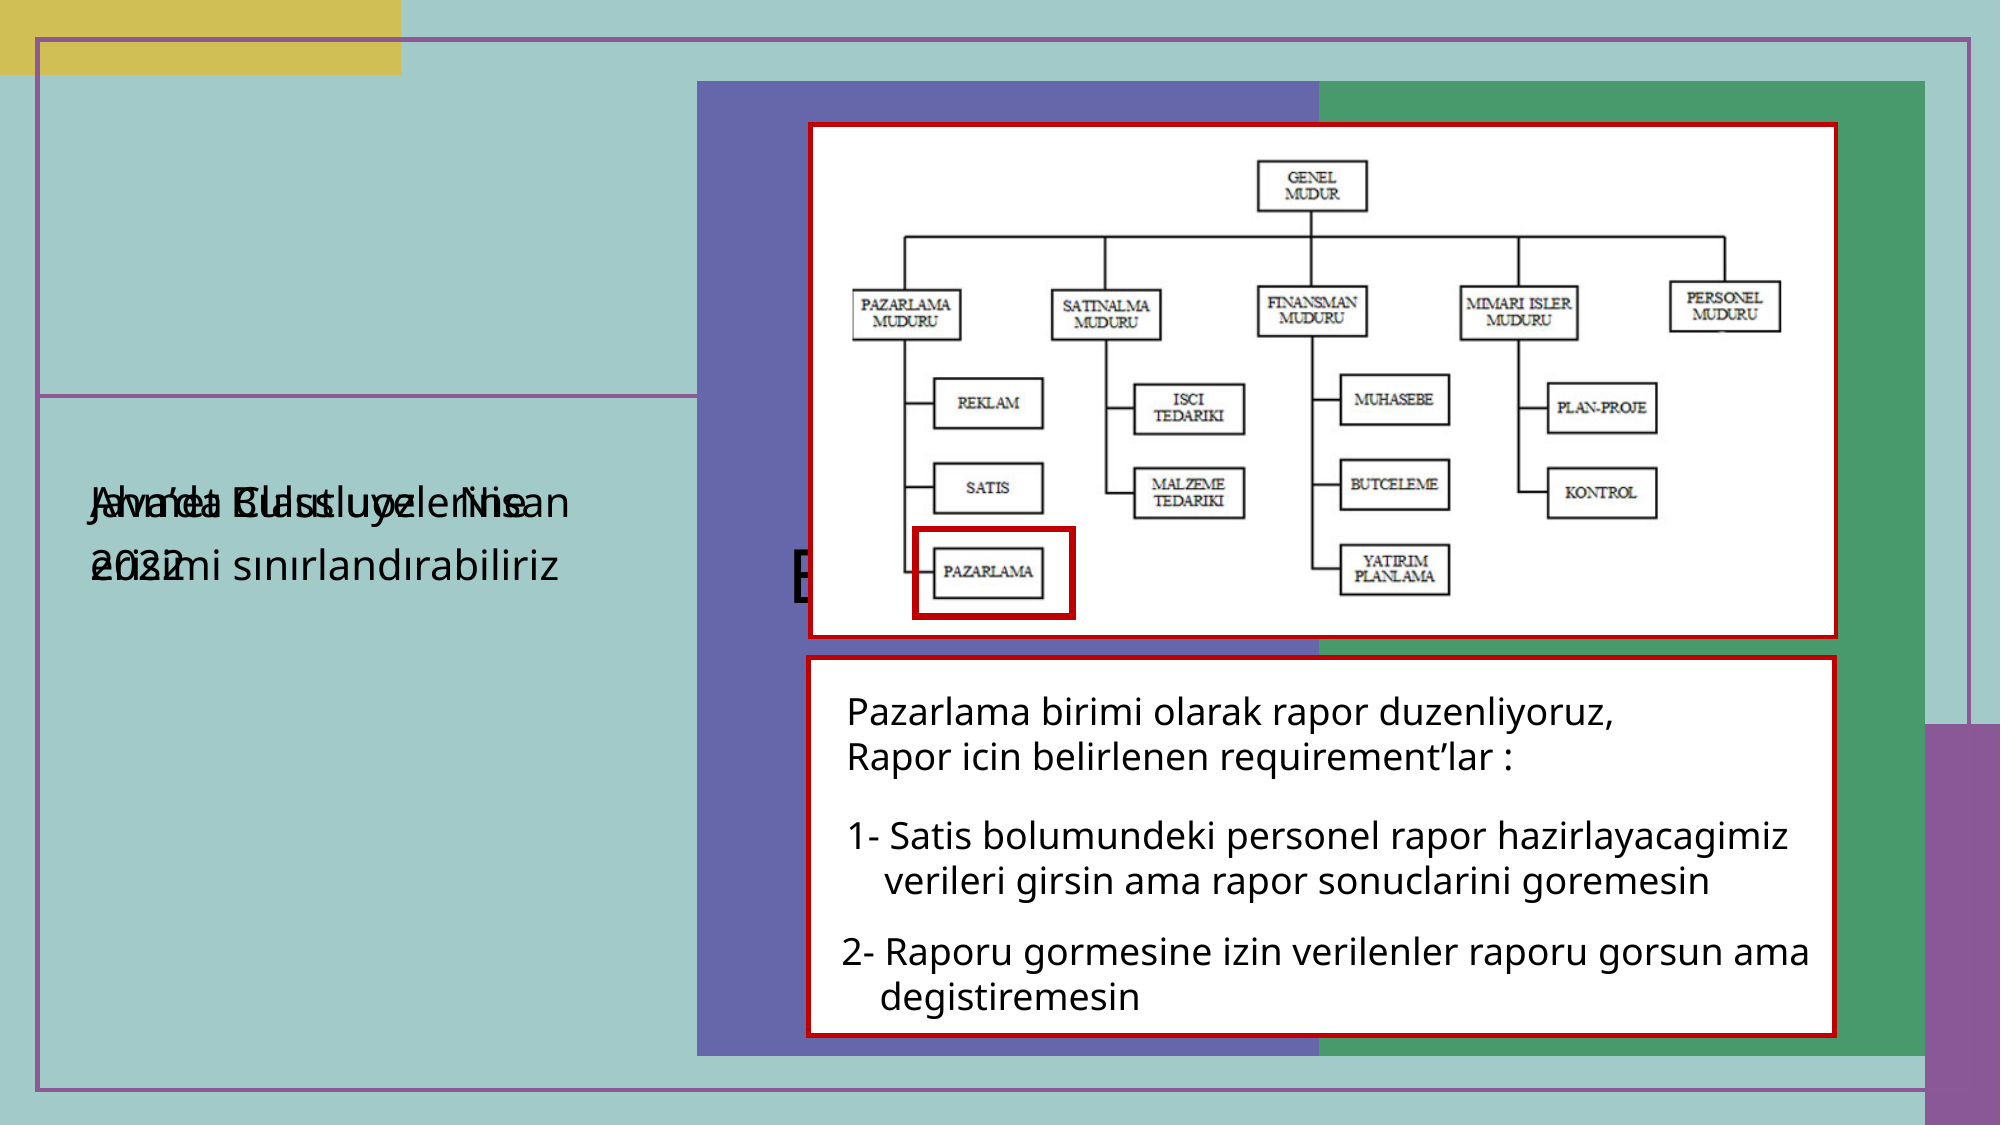

# Encapsulation
Java’da Class uyelerine erisimi sınırlandırabiliriz
Ahmet Bulutluoz Nisan 2022
Pazarlama birimi olarak rapor duzenliyoruz, Rapor icin belirlenen requirement’lar :
1- Satis bolumundeki personel rapor hazirlayacagimiz verileri girsin ama rapor sonuclarini goremesin
2- Raporu gormesine izin verilenler raporu gorsun ama degistiremesin